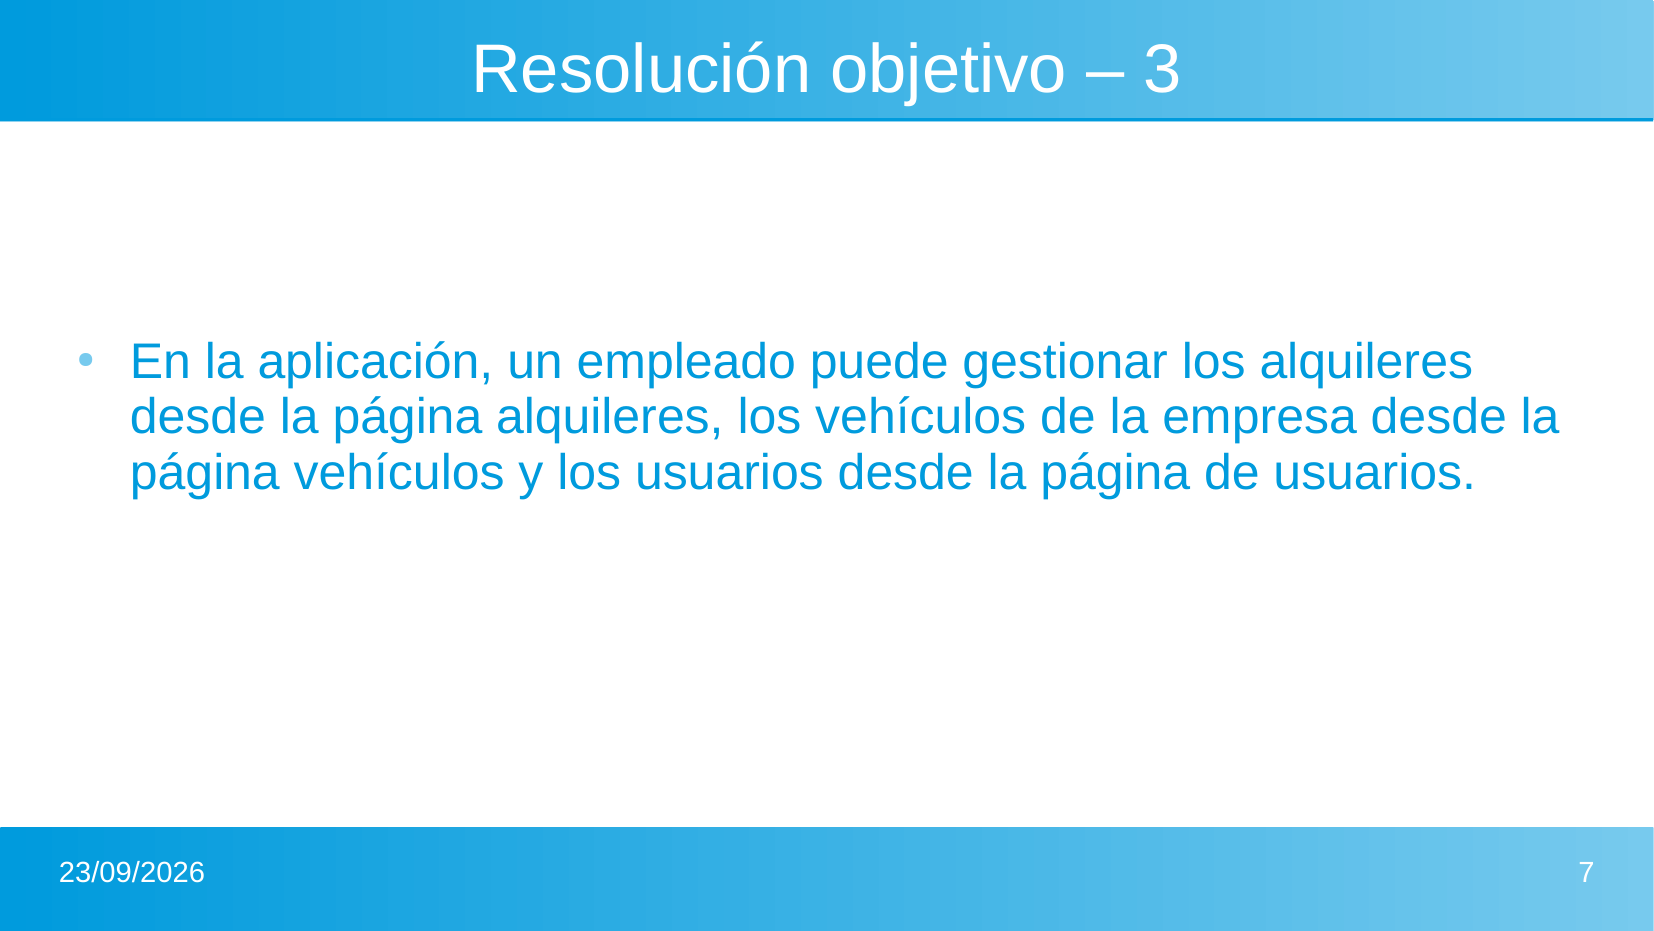

# Resolución objetivo – 3
En la aplicación, un empleado puede gestionar los alquileres desde la página alquileres, los vehículos de la empresa desde la página vehículos y los usuarios desde la página de usuarios.
7